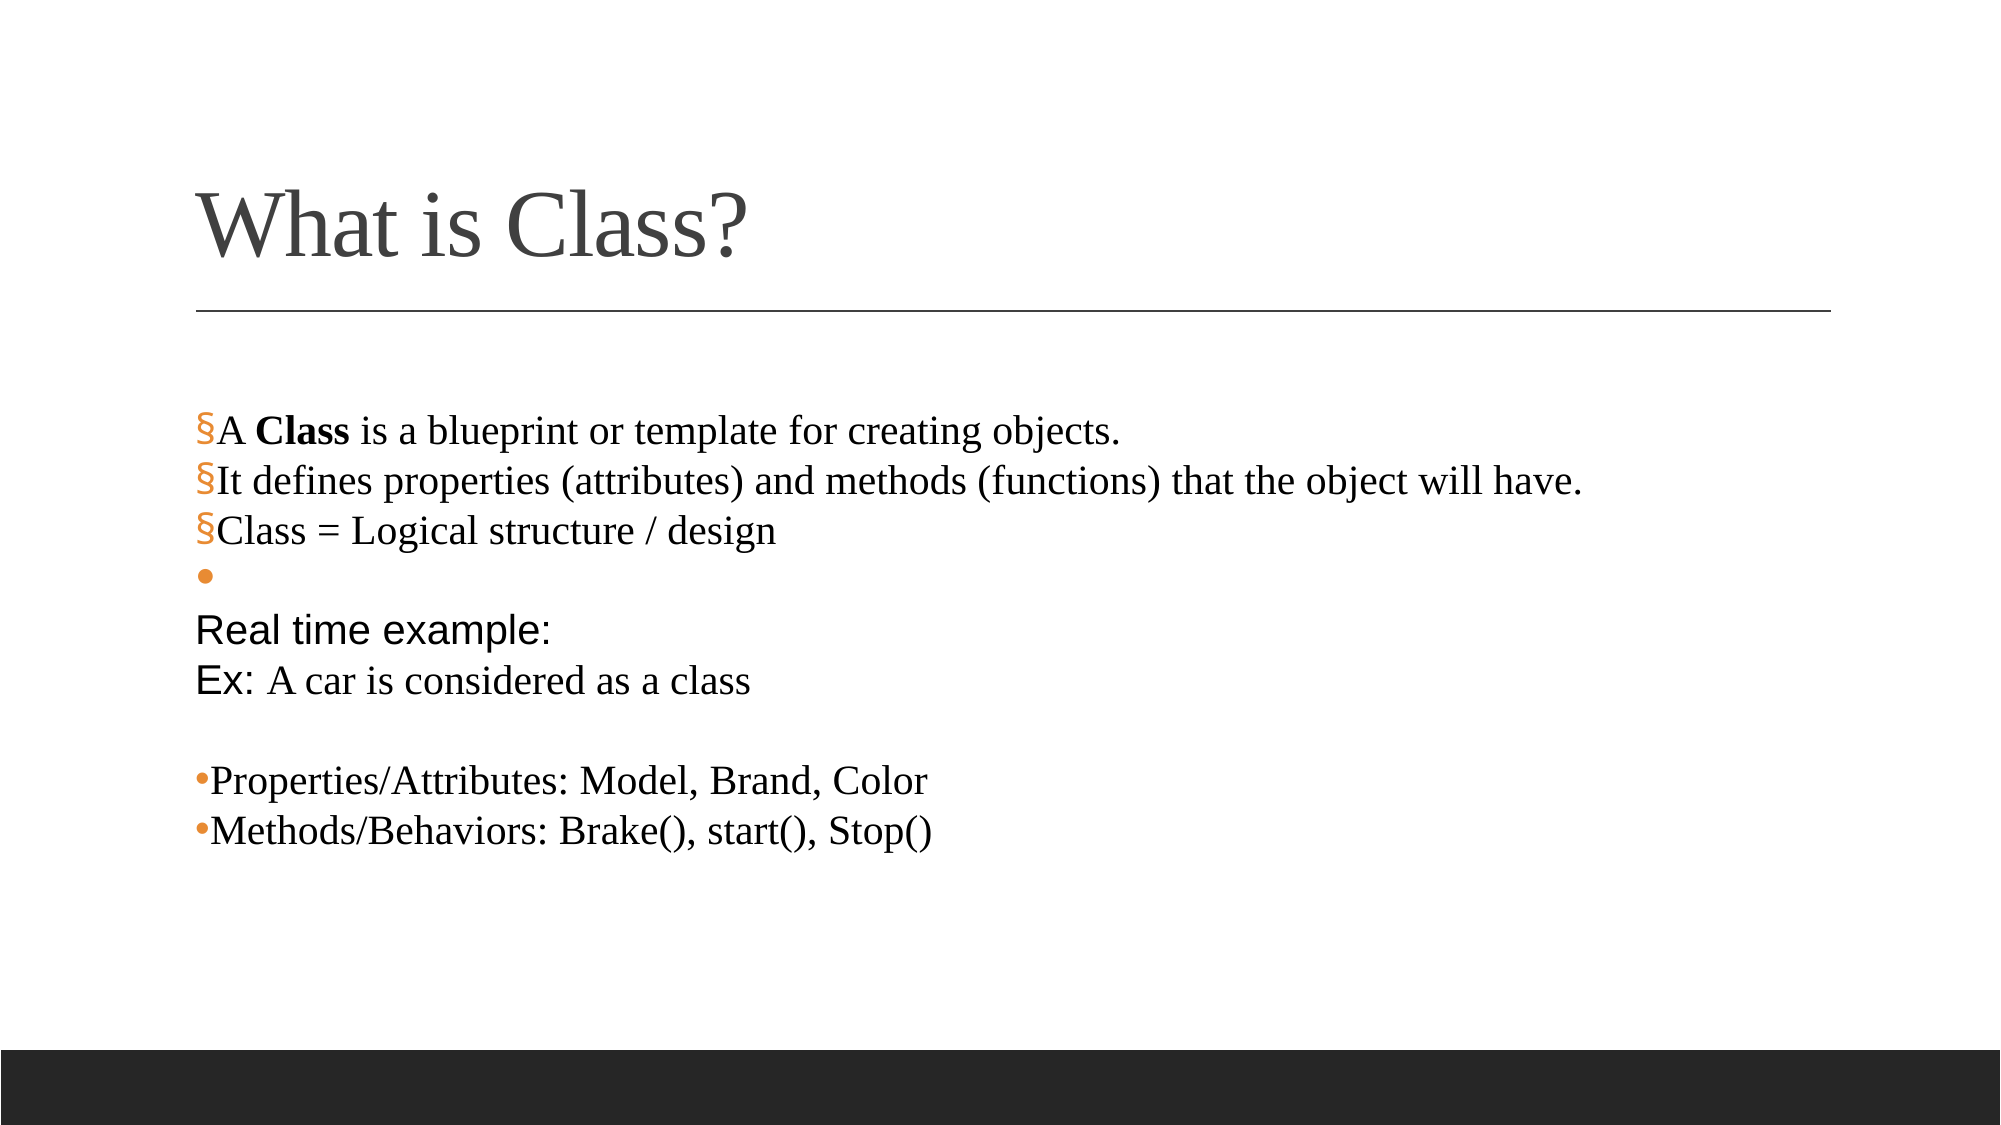

# What is Class?
A Class is a blueprint or template for creating objects.
It defines properties (attributes) and methods (functions) that the object will have.
Class = Logical structure / design
Real time example:
Ex: A car is considered as a class
Properties/Attributes: Model, Brand, Color
Methods/Behaviors: Brake(), start(), Stop()